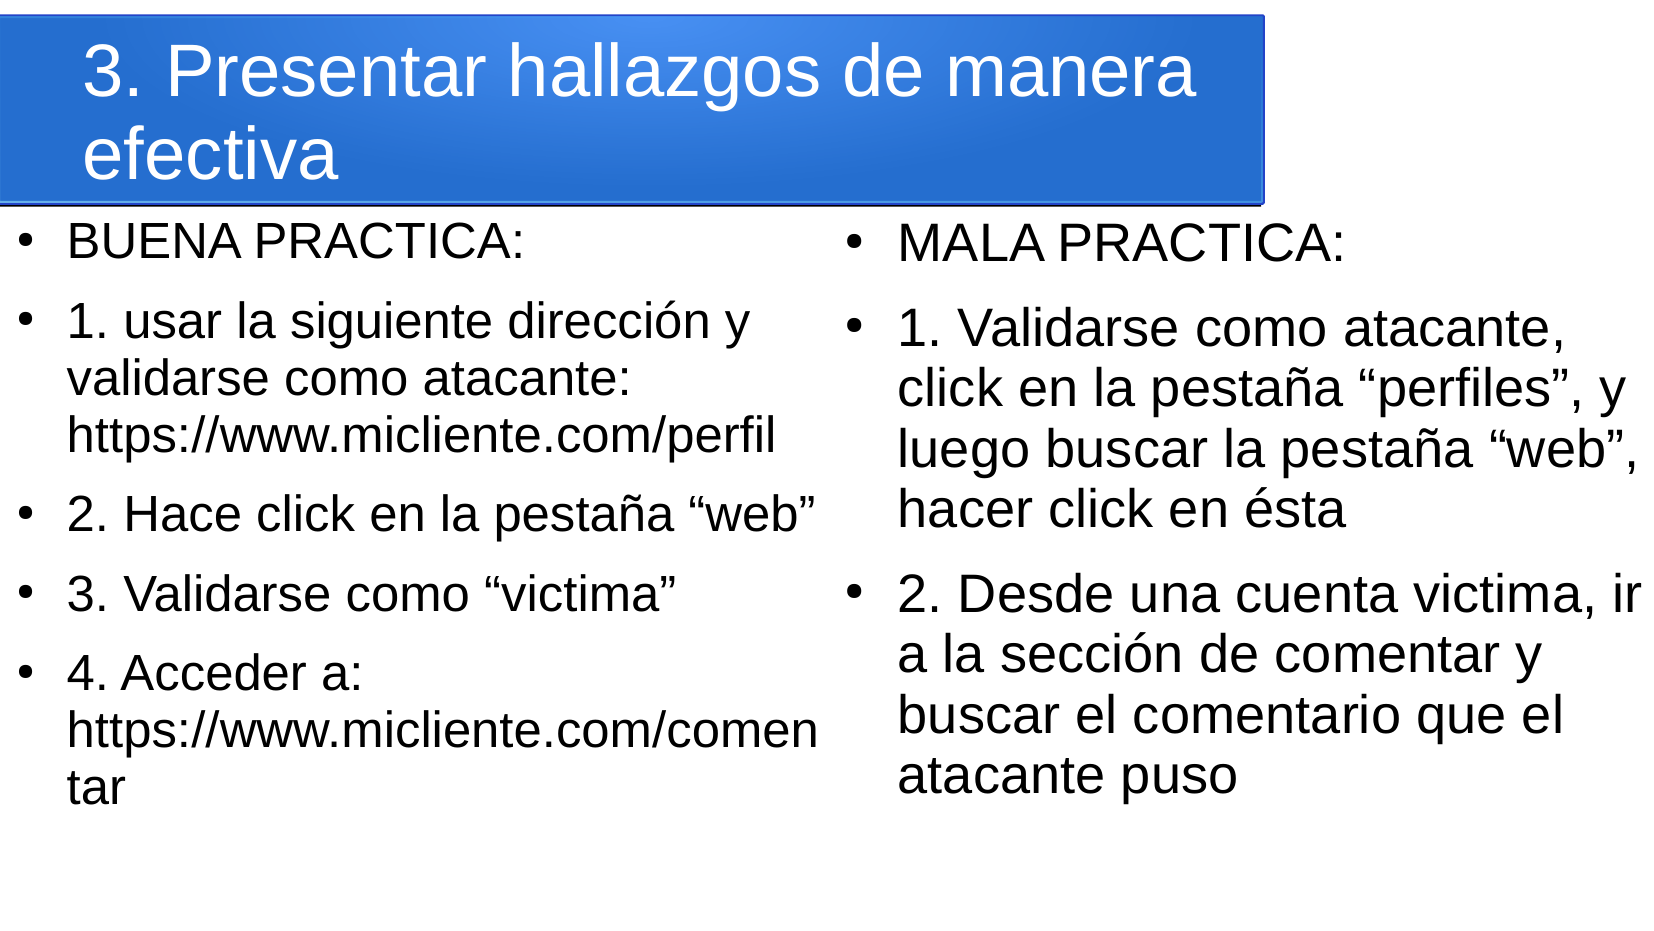

# 3. Presentar hallazgos de manera efectiva
BUENA PRACTICA:
1. usar la siguiente dirección y validarse como atacante: https://www.micliente.com/perfil
2. Hace click en la pestaña “web”
3. Validarse como “victima”
4. Acceder a: https://www.micliente.com/comentar
MALA PRACTICA:
1. Validarse como atacante, click en la pestaña “perfiles”, y luego buscar la pestaña “web”, hacer click en ésta
2. Desde una cuenta victima, ir a la sección de comentar y buscar el comentario que el atacante puso